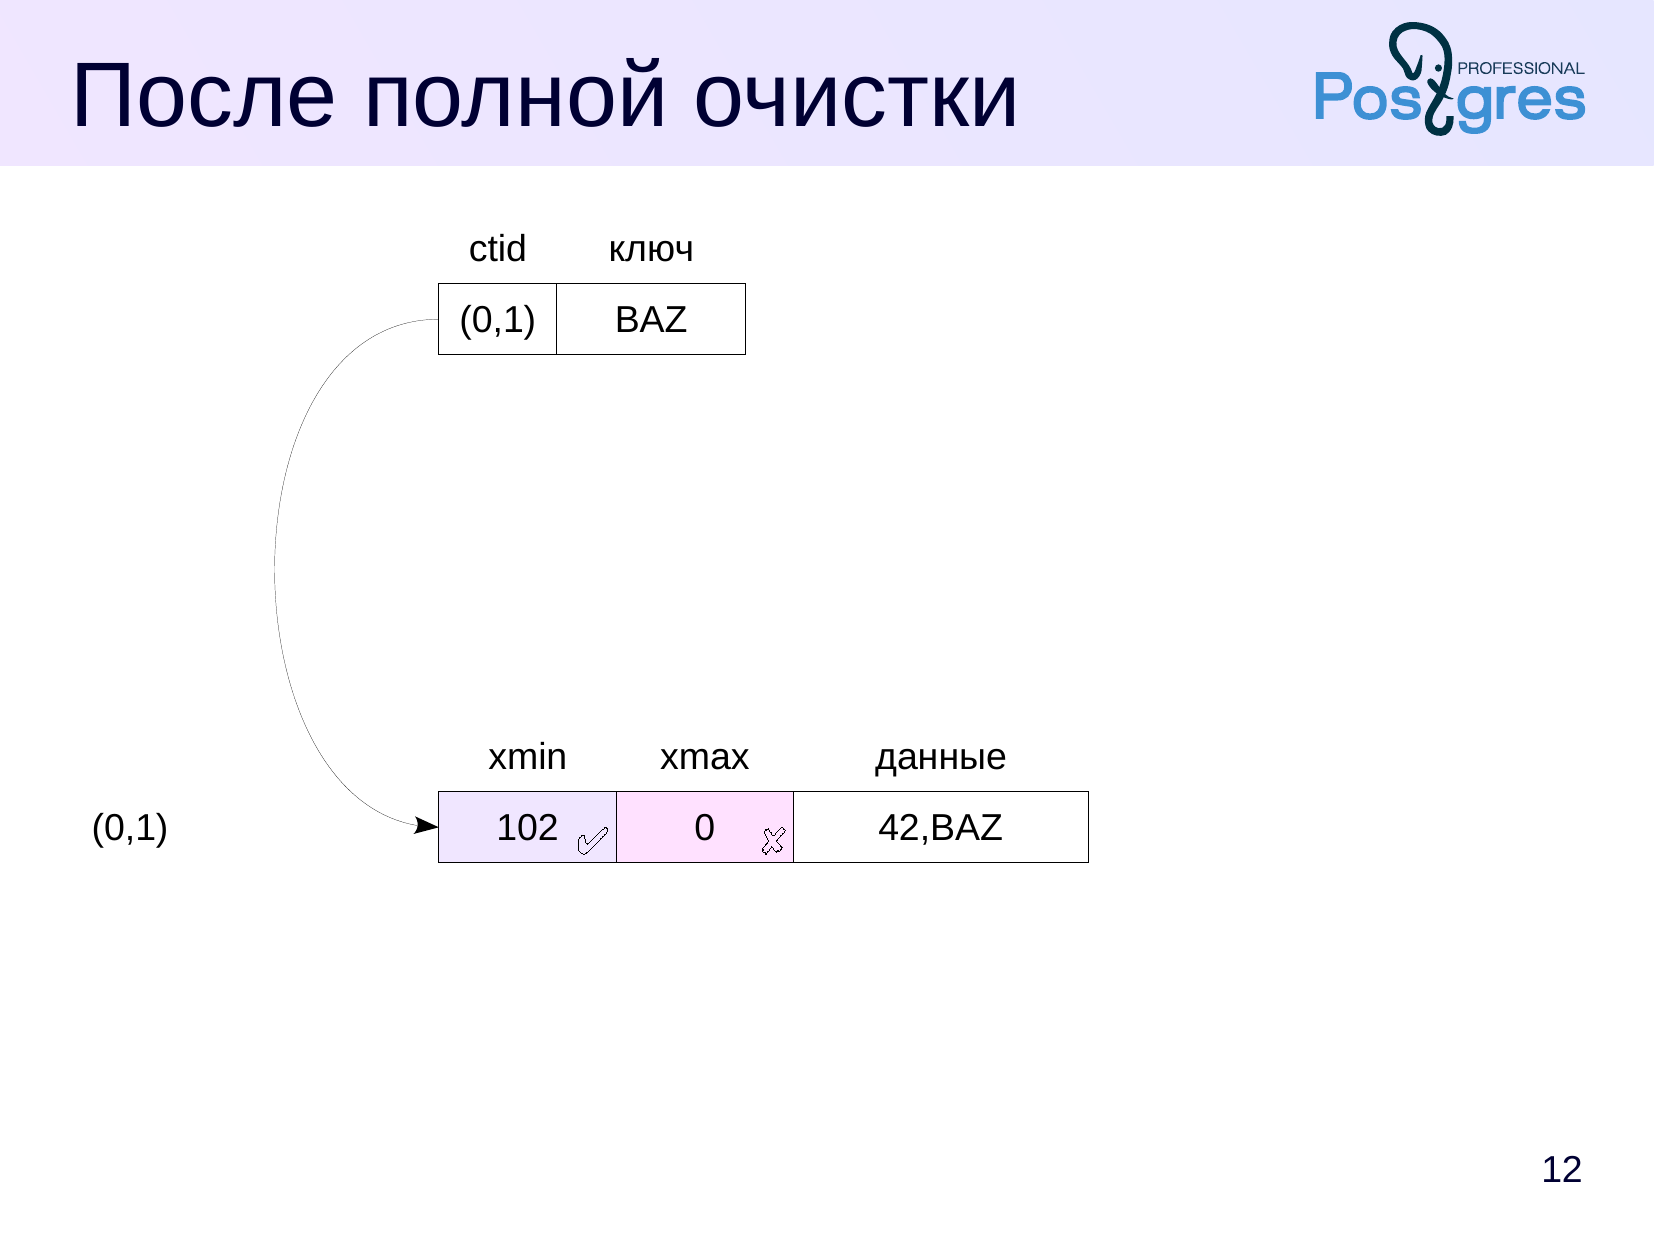

# После полной очистки
ctid
ключ
(0,1)
BAZ
xmin
xmax
данные
(0,1)
102
0
42,BAZ